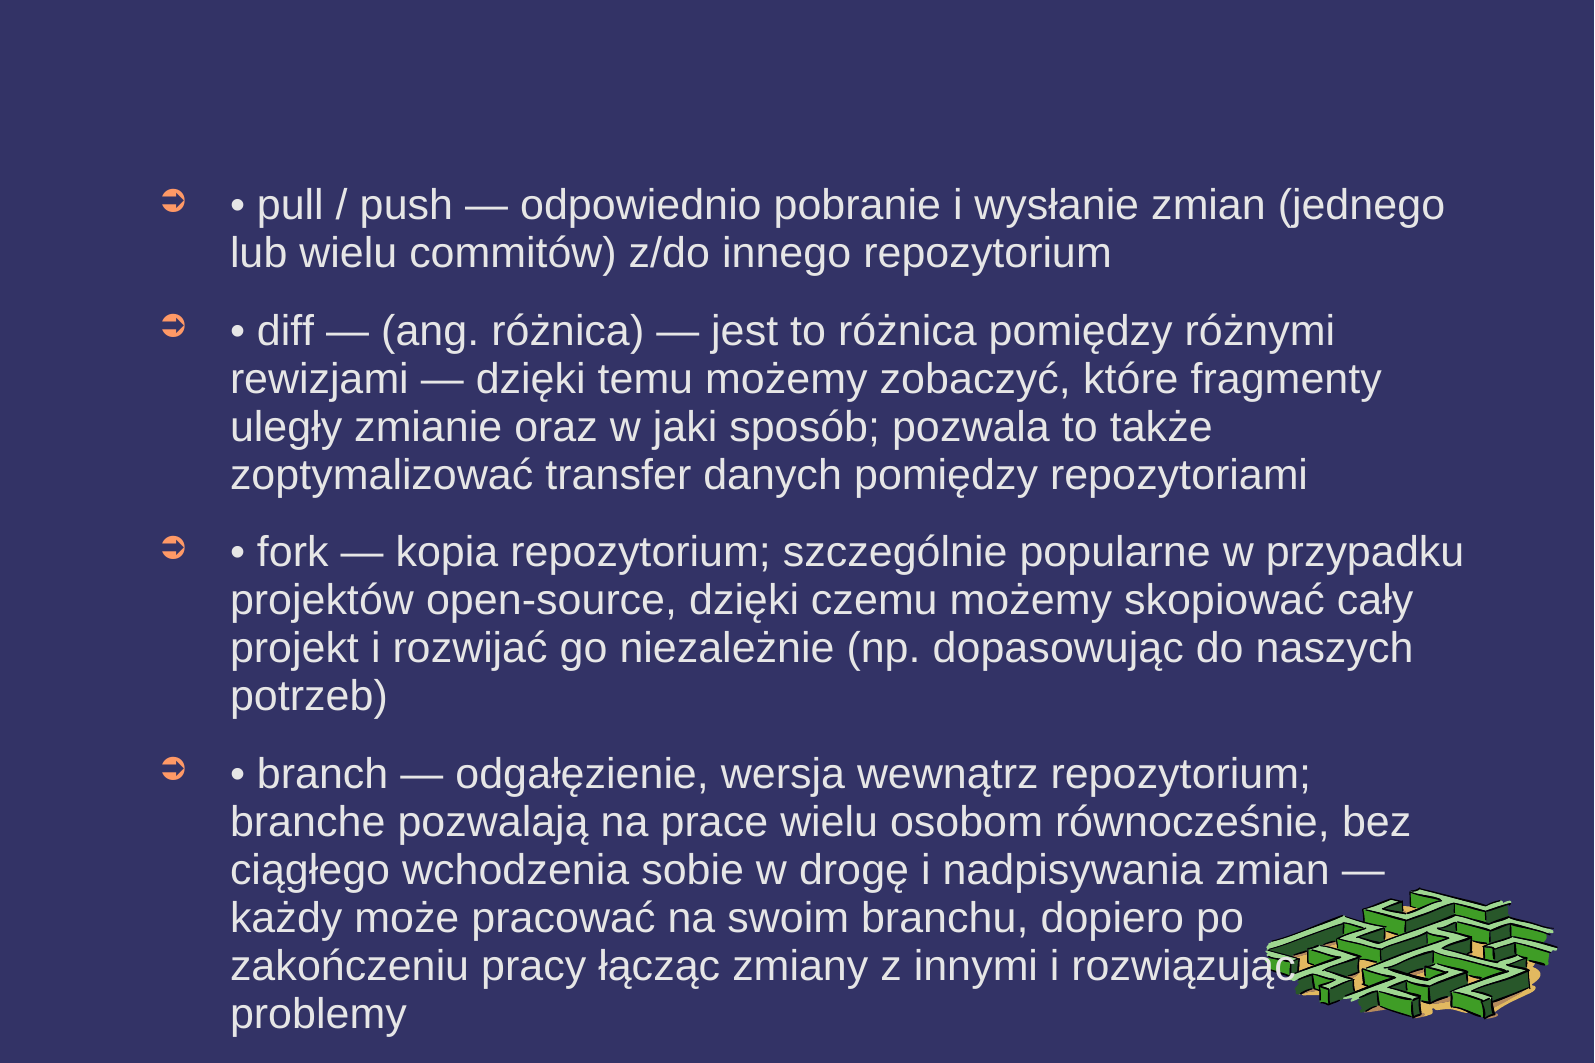

#
• pull / push — odpowiednio pobranie i wysłanie zmian (jednego lub wielu commitów) z/do innego repozytorium
• diff — (ang. różnica) — jest to różnica pomiędzy różnymi rewizjami — dzięki temu możemy zobaczyć, które fragmenty uległy zmianie oraz w jaki sposób; pozwala to także zoptymalizować transfer danych pomiędzy repozytoriami
• fork — kopia repozytorium; szczególnie popularne w przypadku projektów open-source, dzięki czemu możemy skopiować cały projekt i rozwijać go niezależnie (np. dopasowując do naszych potrzeb)
• branch — odgałęzienie, wersja wewnątrz repozytorium; branche pozwalają na prace wielu osobom równocześnie, bez ciągłego wchodzenia sobie w drogę i nadpisywania zmian — każdy może pracować na swoim branchu, dopiero po zakończeniu pracy łącząc zmiany z innymi i rozwiązując problemy